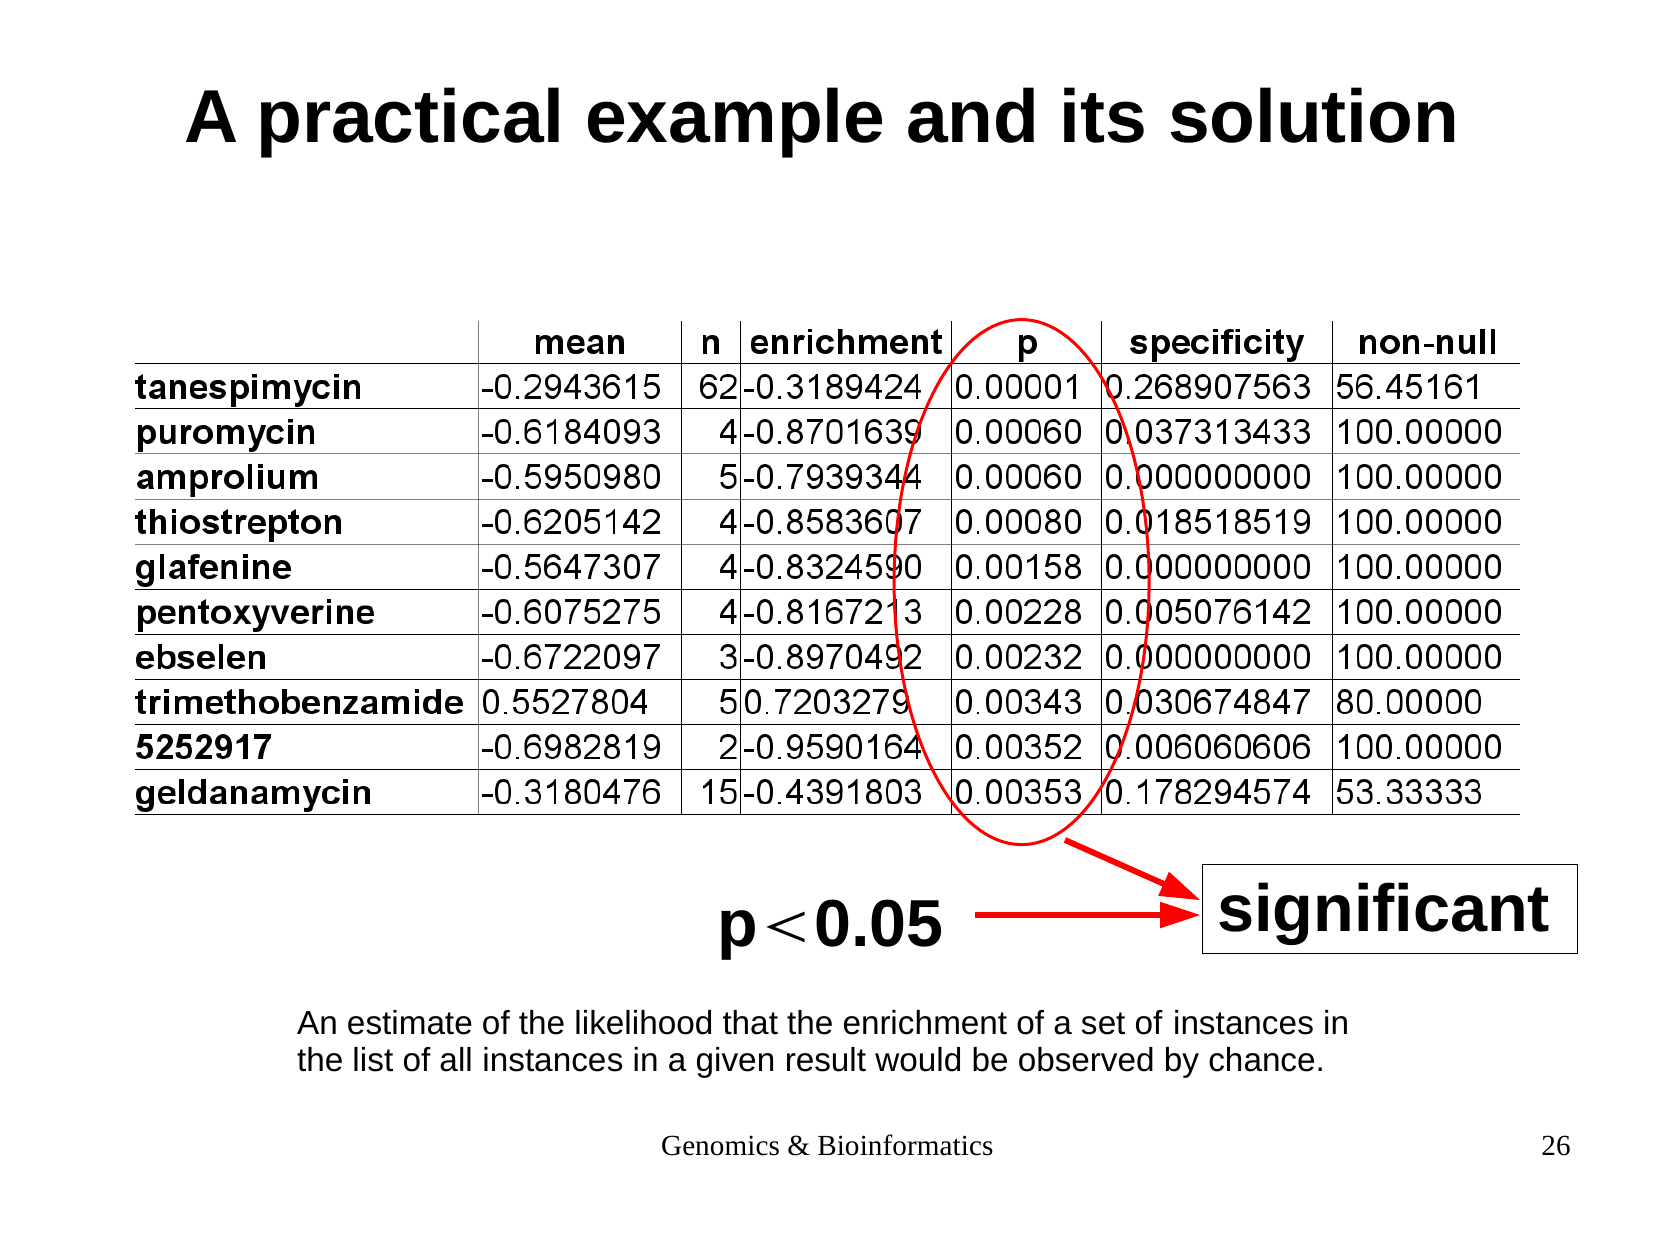

A practical example and its solution
significant
An estimate of the likelihood that the enrichment of a set of instances in the list of all instances in a given result would be observed by chance.
Genomics & Bioinformatics
26